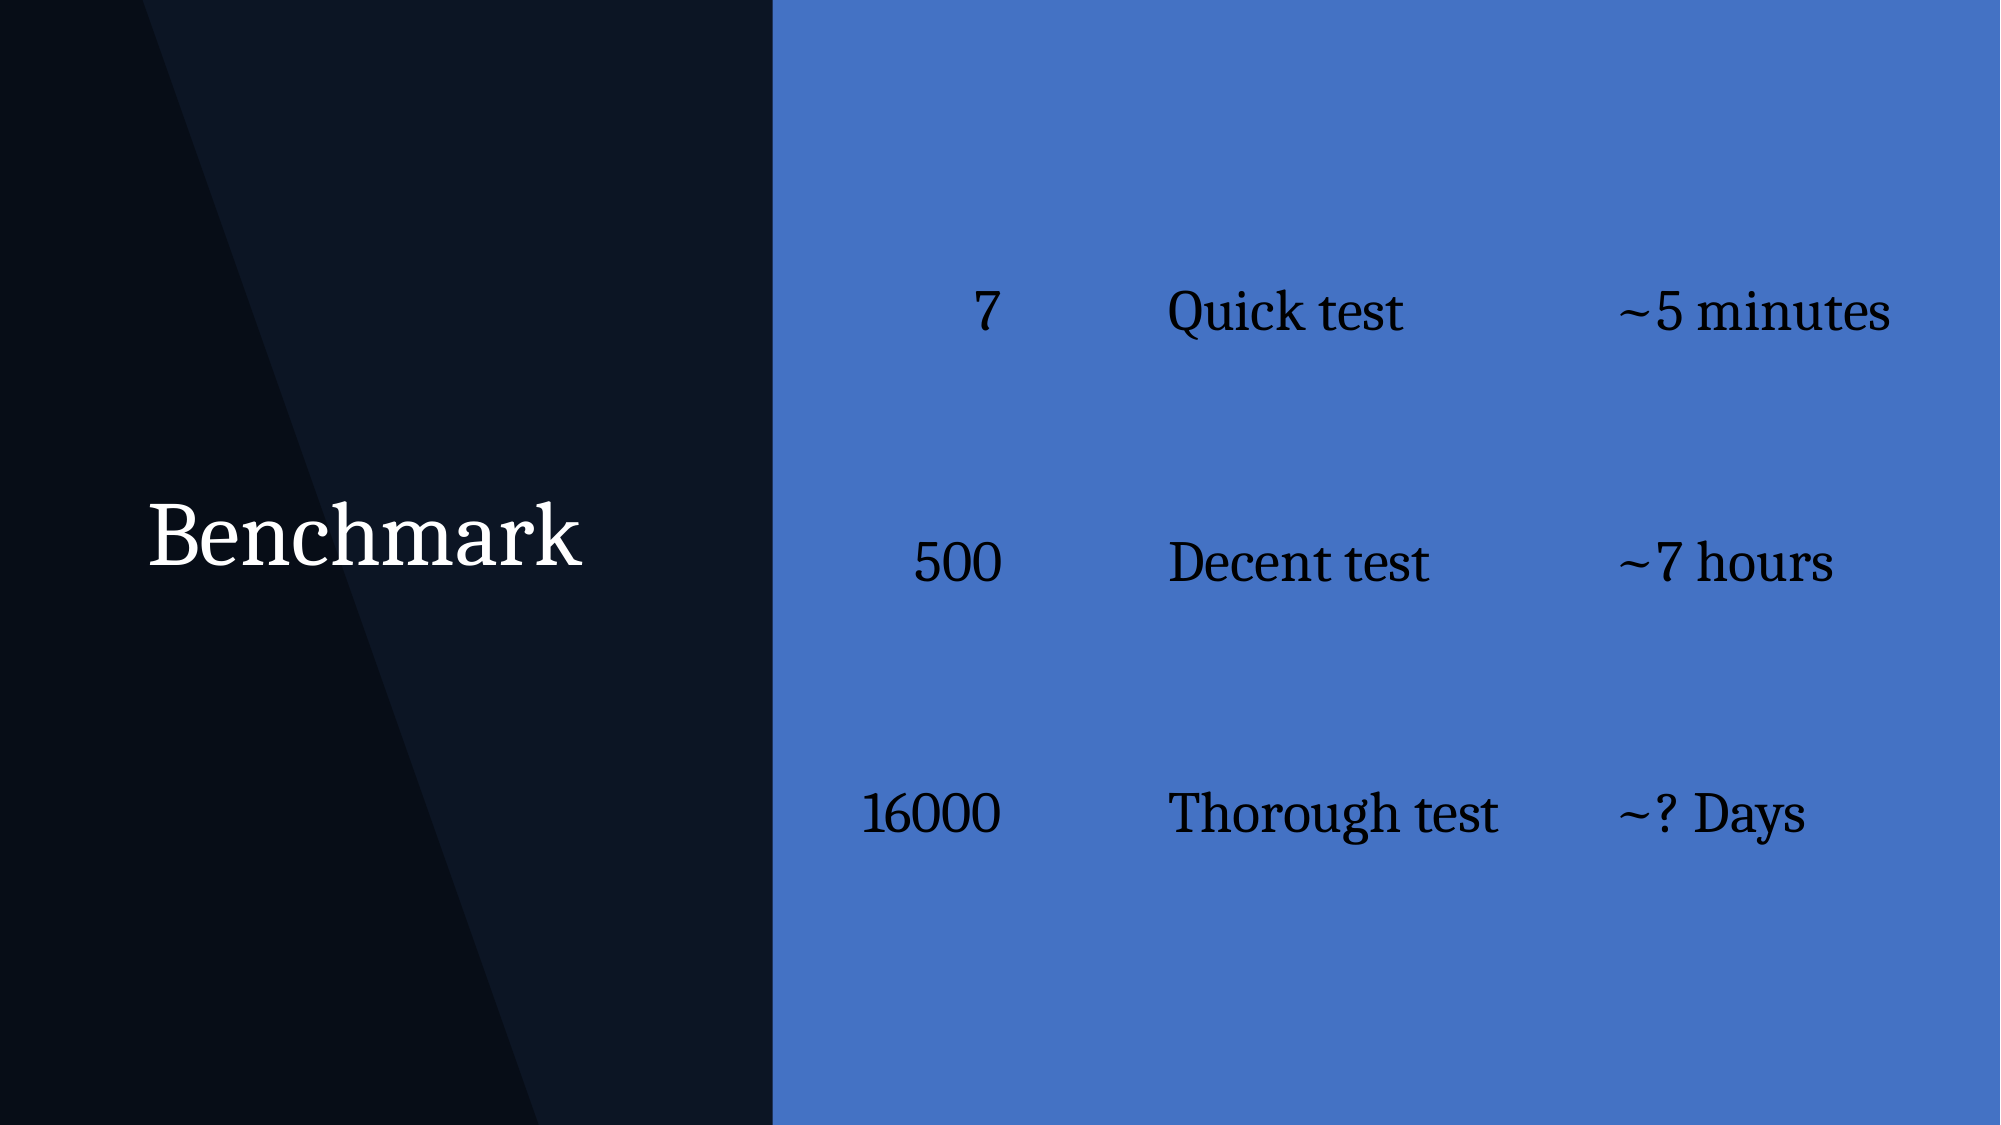

7
500
16000
~5 minutes
~7 hours
~? Days
Quick test
Decent test
Thorough test
# Benchmark